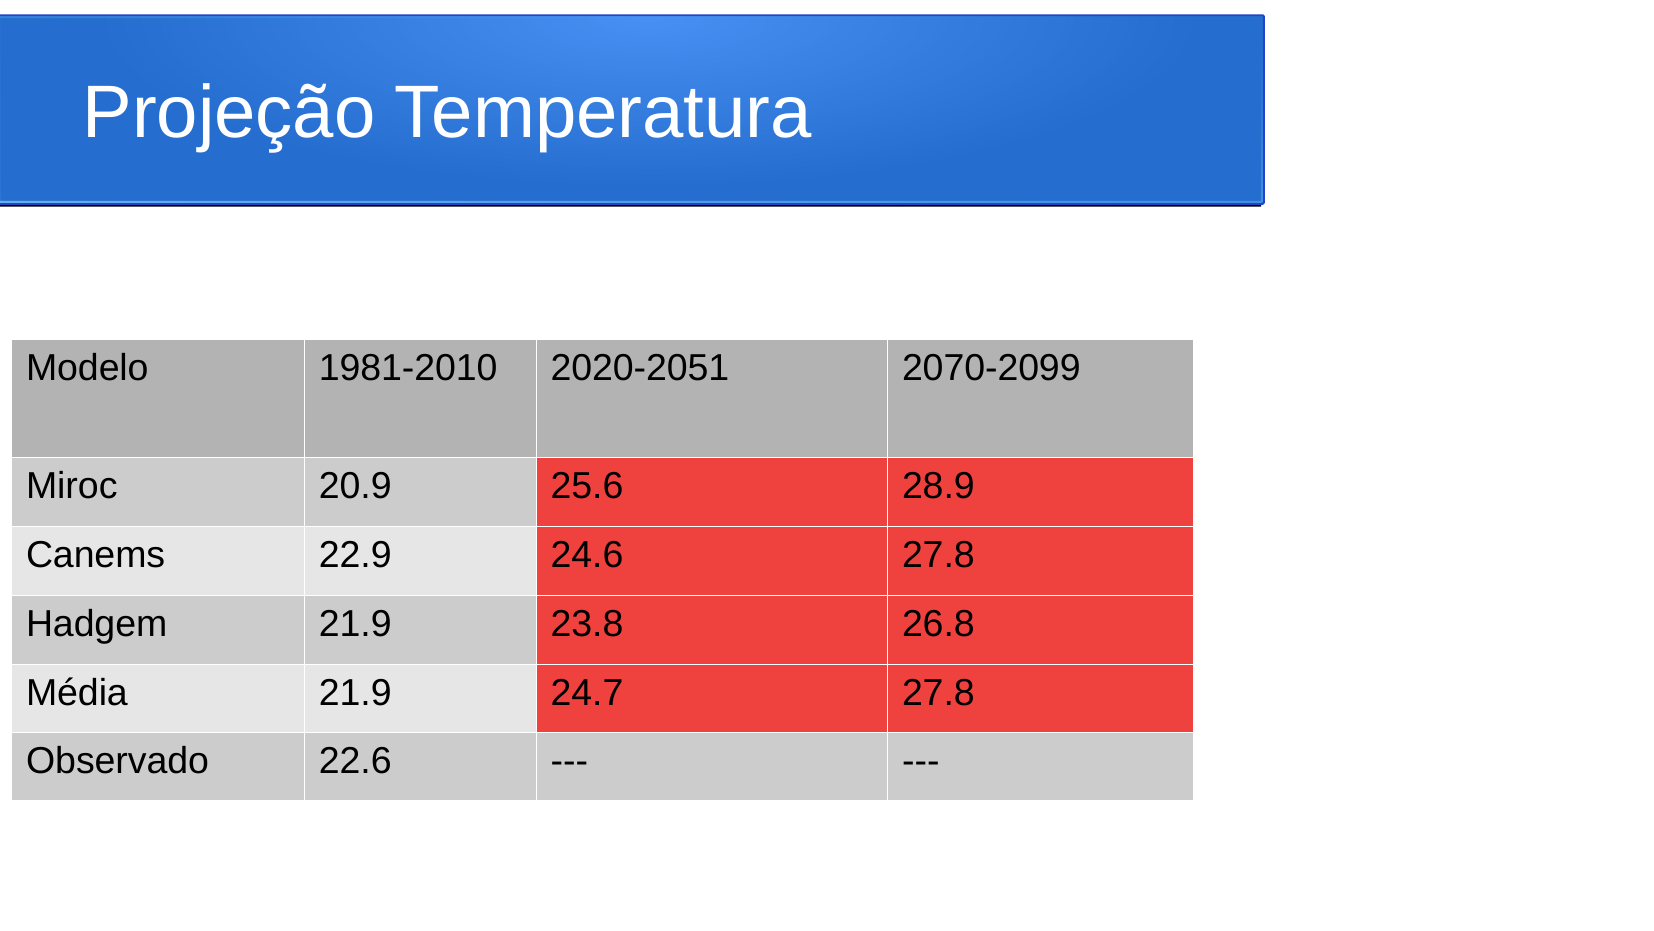

# Projeção Temperatura
| Modelo | 1981-2010 | 2020-2051 | 2070-2099 |
| --- | --- | --- | --- |
| Miroc | 20.9 | 25.6 | 28.9 |
| Canems | 22.9 | 24.6 | 27.8 |
| Hadgem | 21.9 | 23.8 | 26.8 |
| Média | 21.9 | 24.7 | 27.8 |
| Observado | 22.6 | --- | --- |